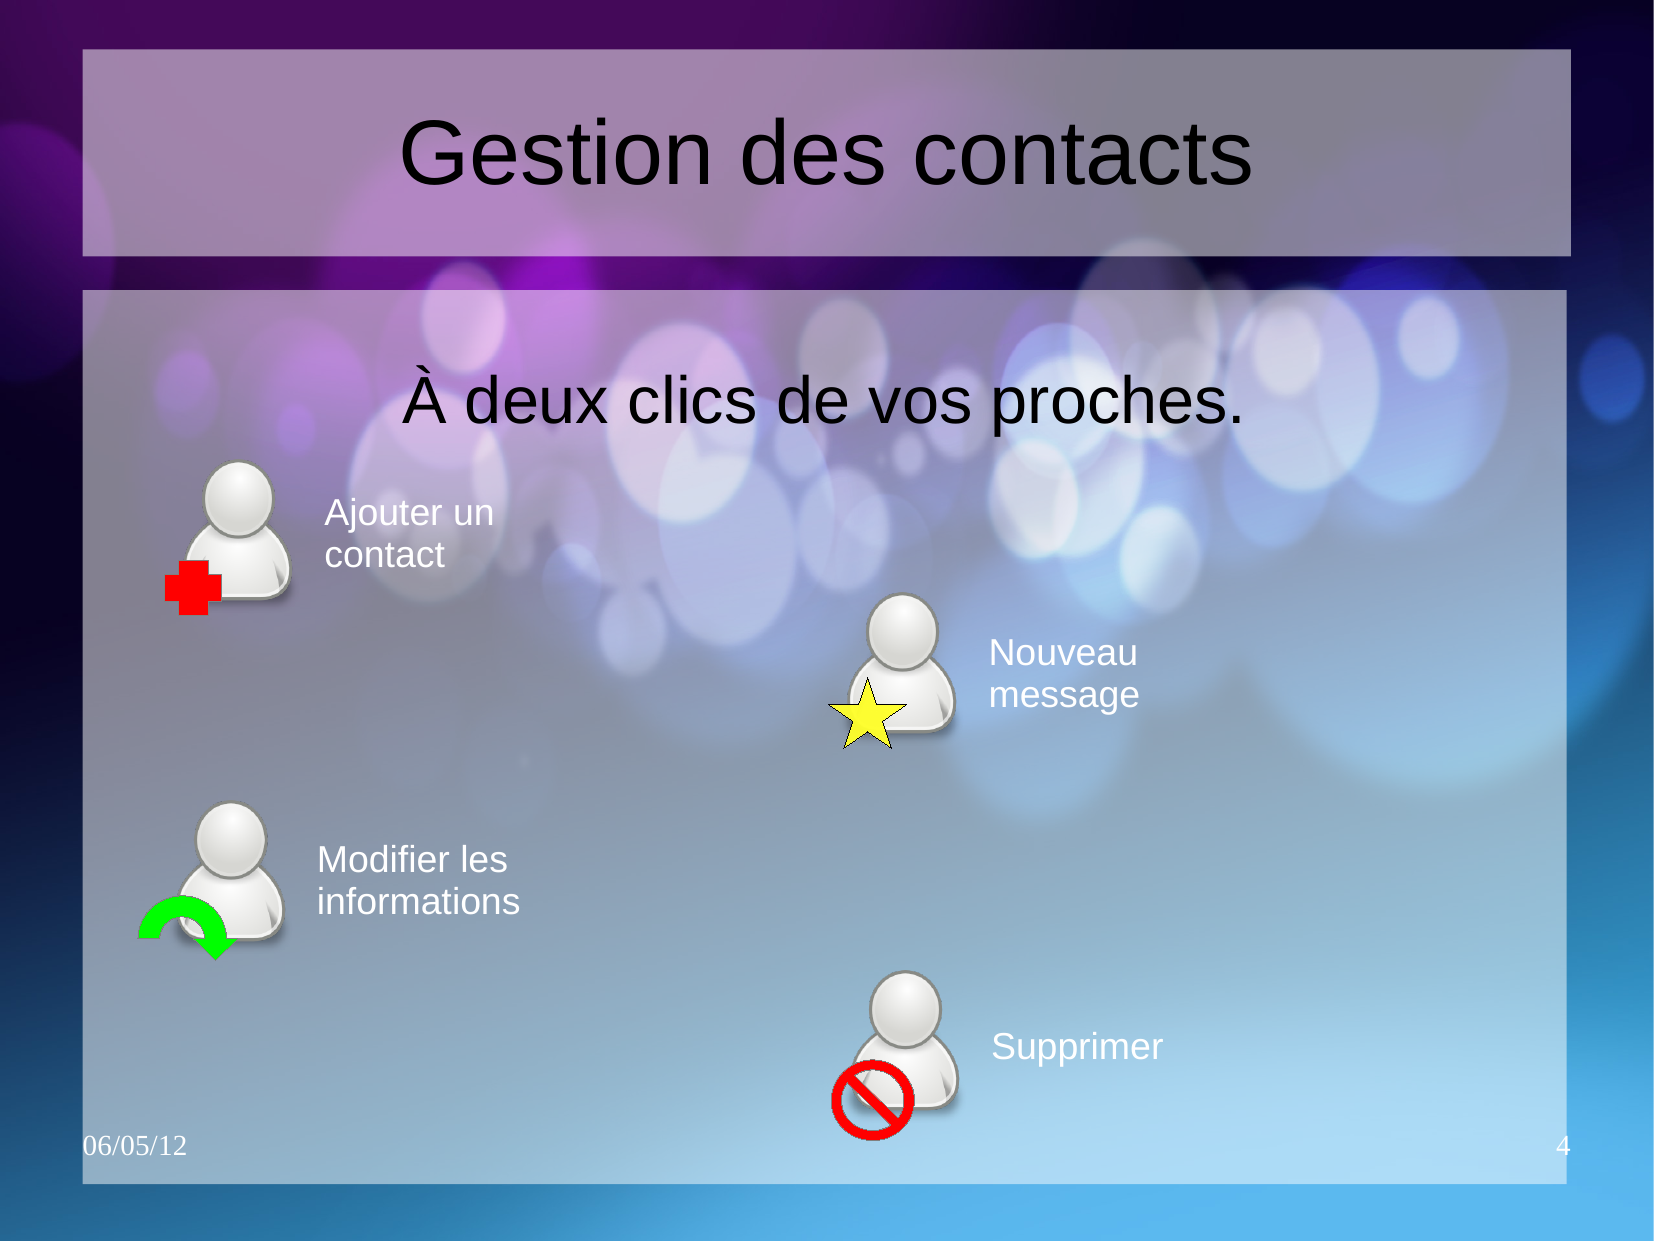

# Gestion des contacts
À deux clics de vos proches.
Ajouter un contact
Nouveau message
Modifier les informations
Supprimer
06/05/12
4